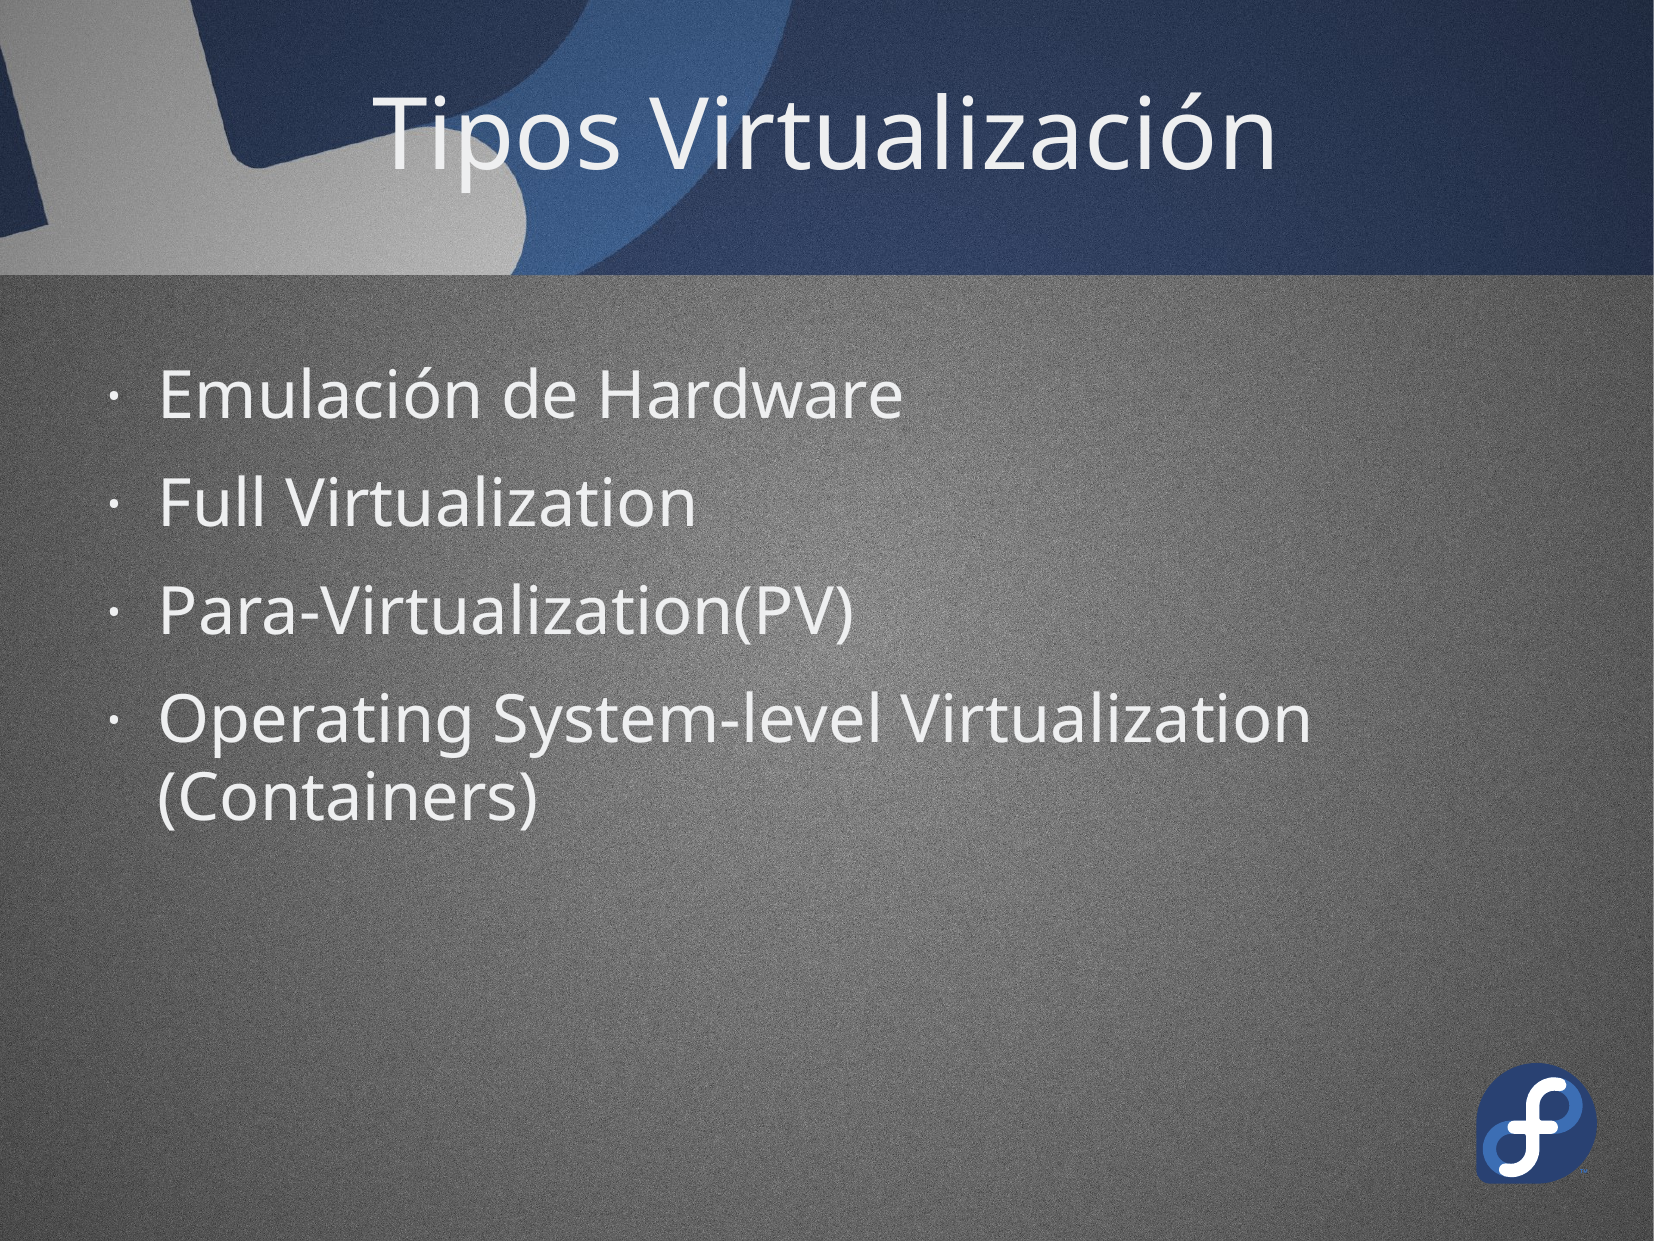

Tipos Virtualización
Emulación de Hardware
Full Virtualization
Para-Virtualization(PV)
Operating System-level Virtualization (Containers)